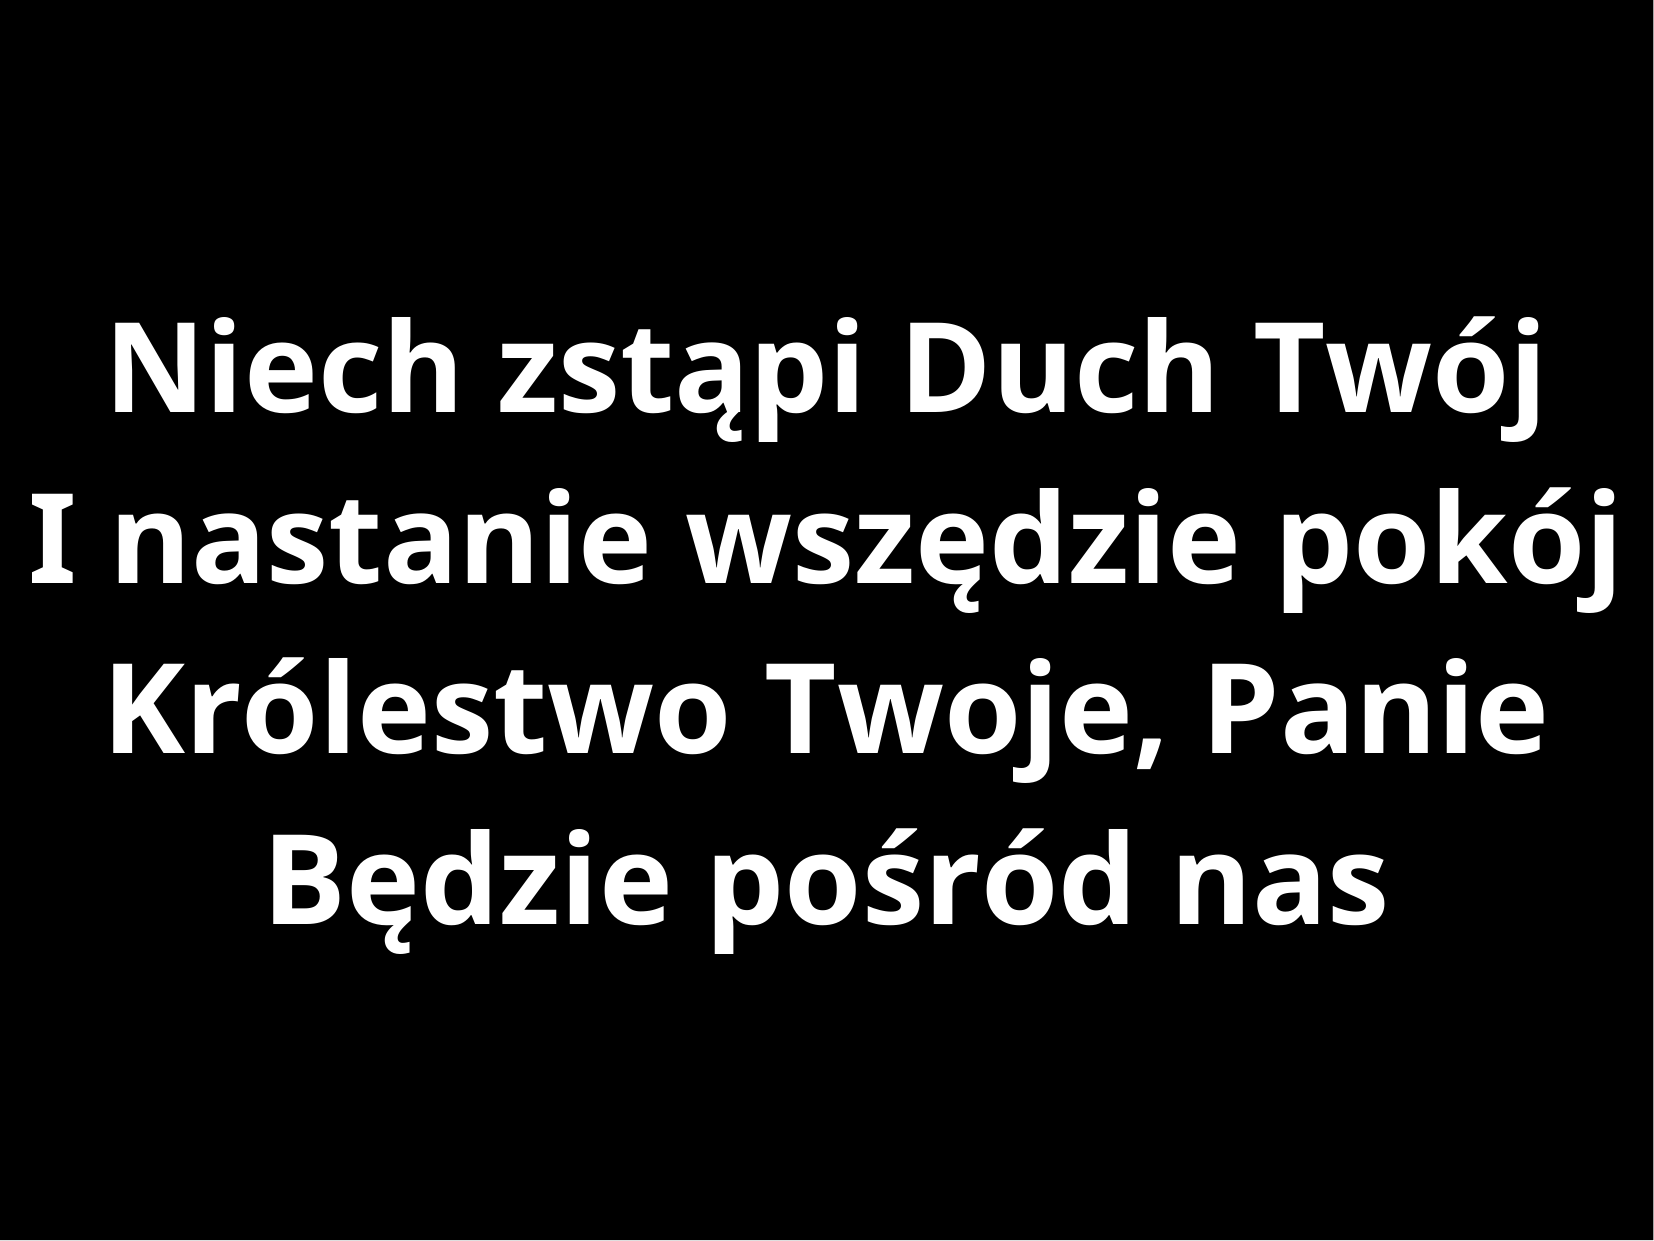

# Niech zstąpi Duch Twój I nastanie wszędzie pokój Królestwo Twoje, Panie Będzie pośród nas